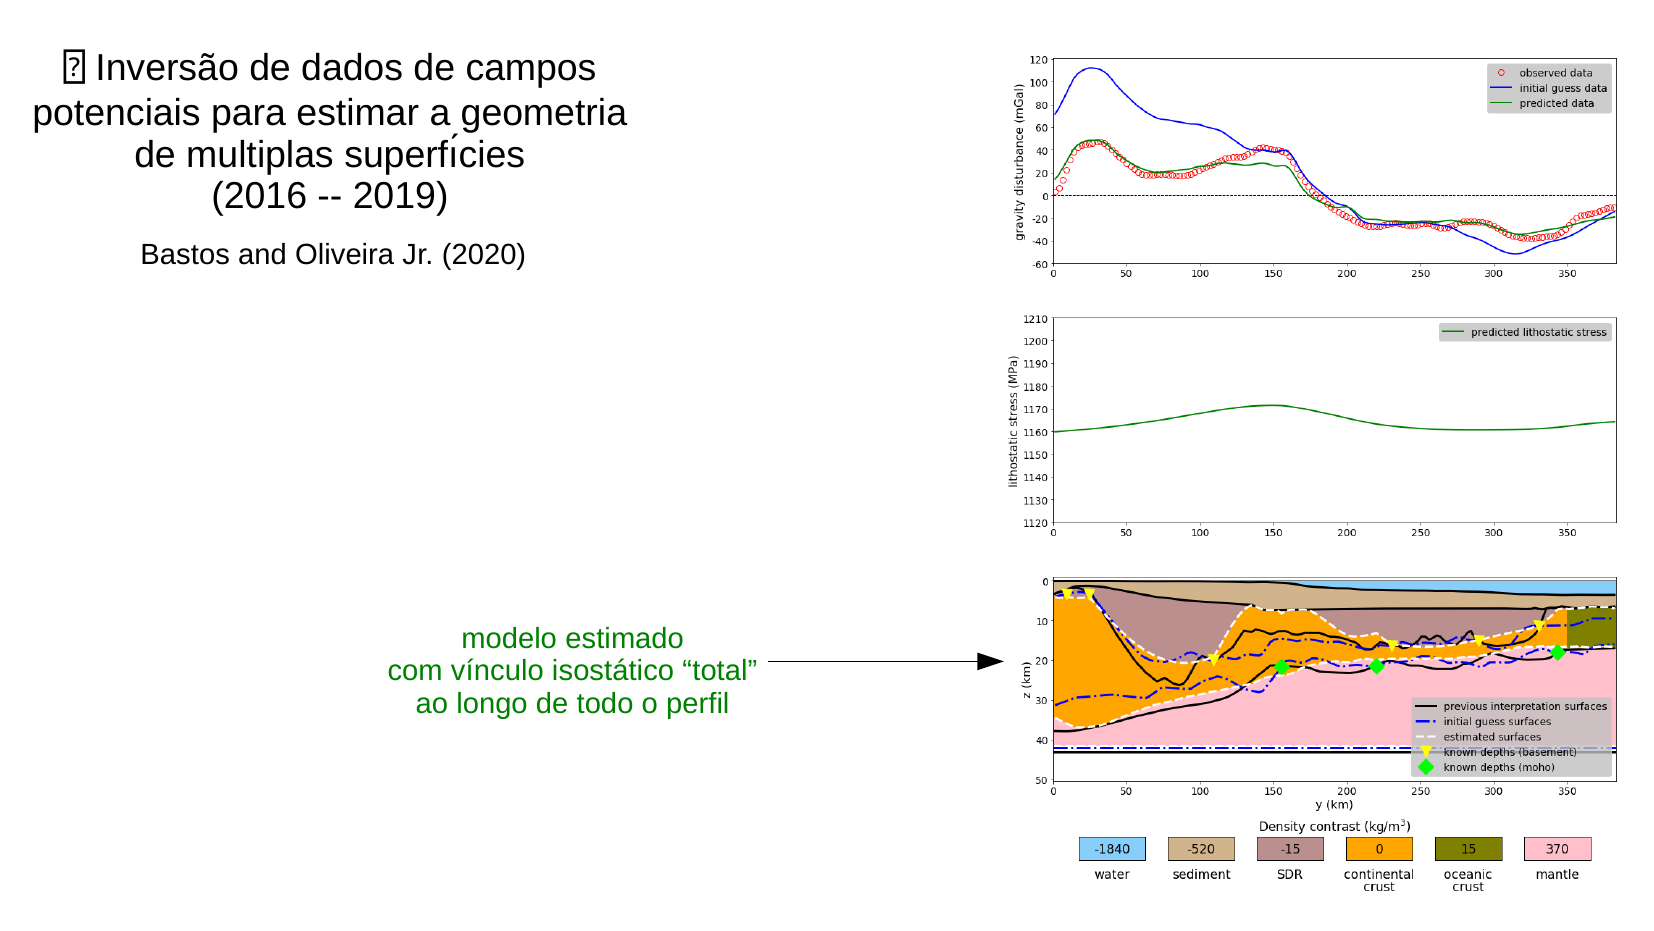

⍰ Inversão de dados de campos potenciais para estimar a geometria
de multiplas superfı́cies
(2016 -- 2019)
Bastos and Oliveira Jr. (2020)
modelo estimado
com vínculo isostático “total”
ao longo de todo o perfil